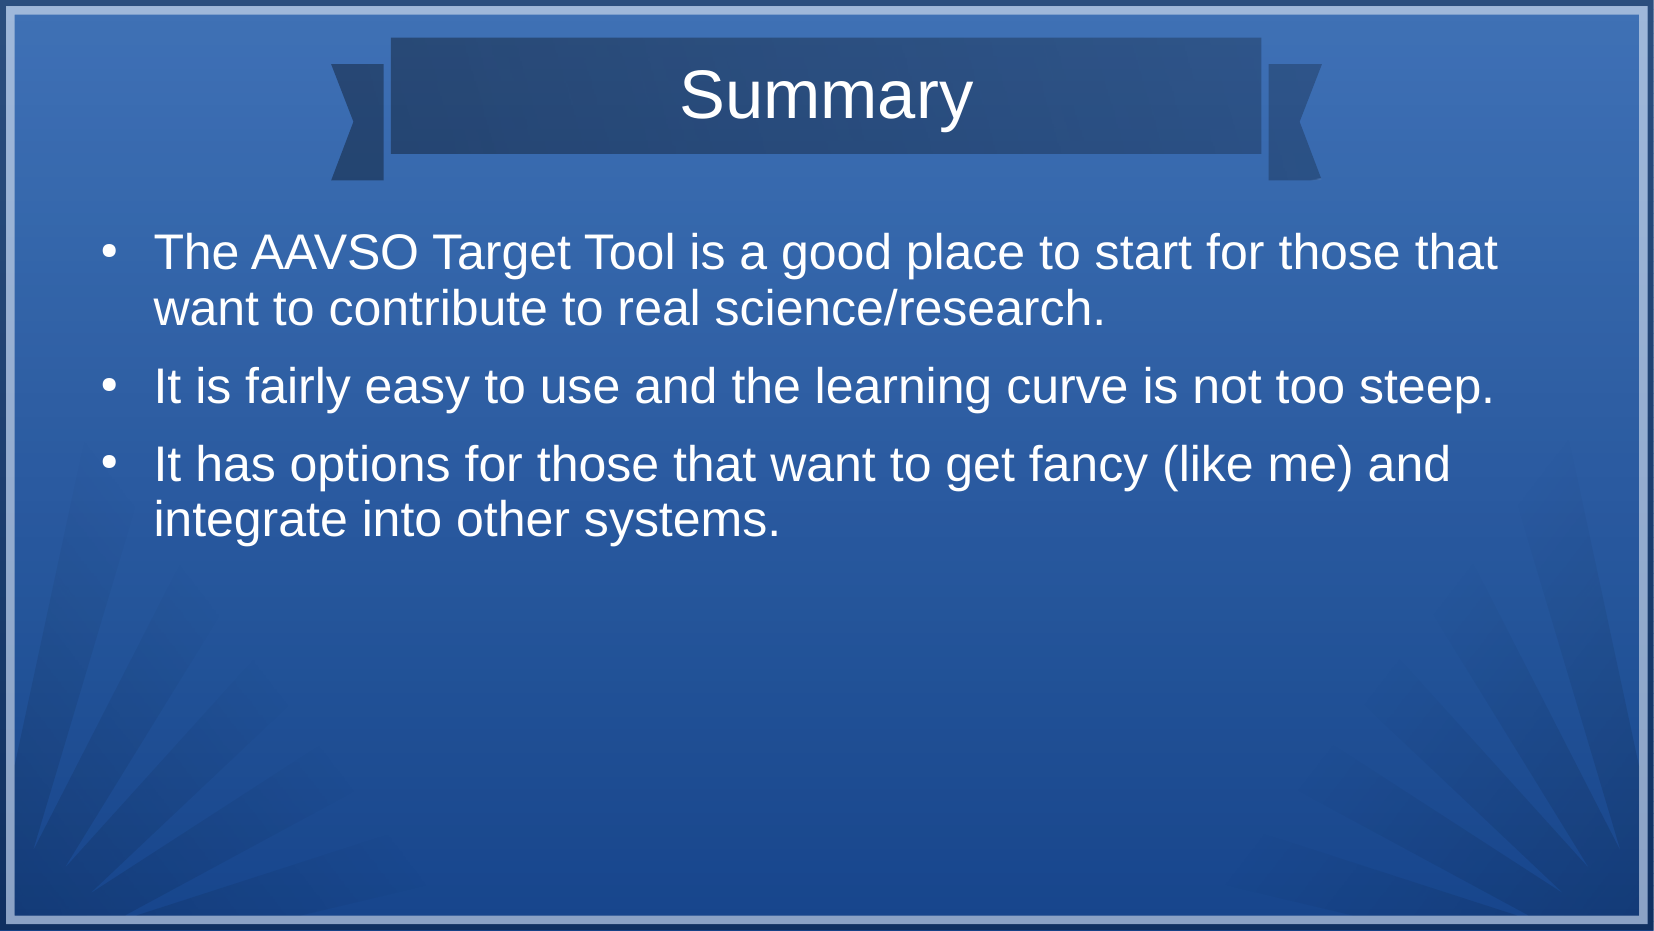

# Summary
The AAVSO Target Tool is a good place to start for those that want to contribute to real science/research.
It is fairly easy to use and the learning curve is not too steep.
It has options for those that want to get fancy (like me) and integrate into other systems.